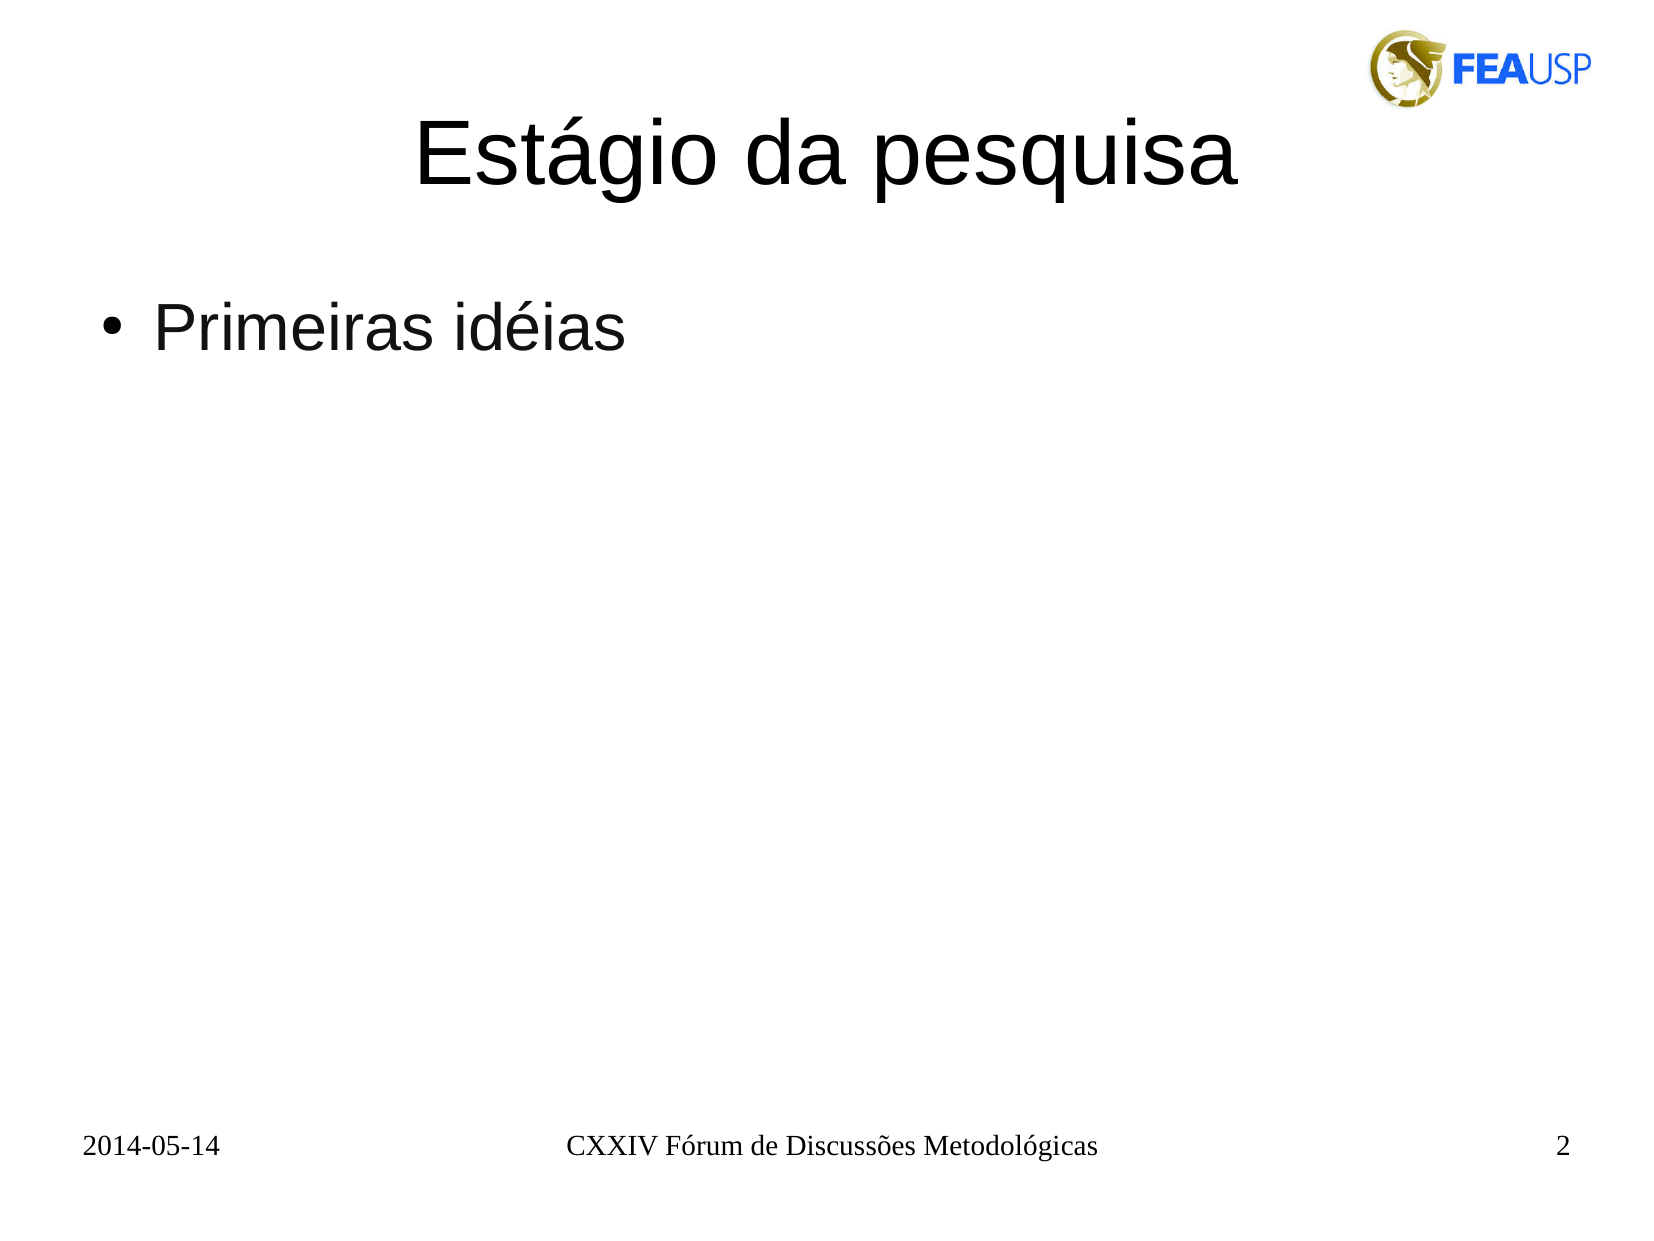

# Estágio da pesquisa
Primeiras idéias
2014-05-14
CXXIV Fórum de Discussões Metodológicas
2